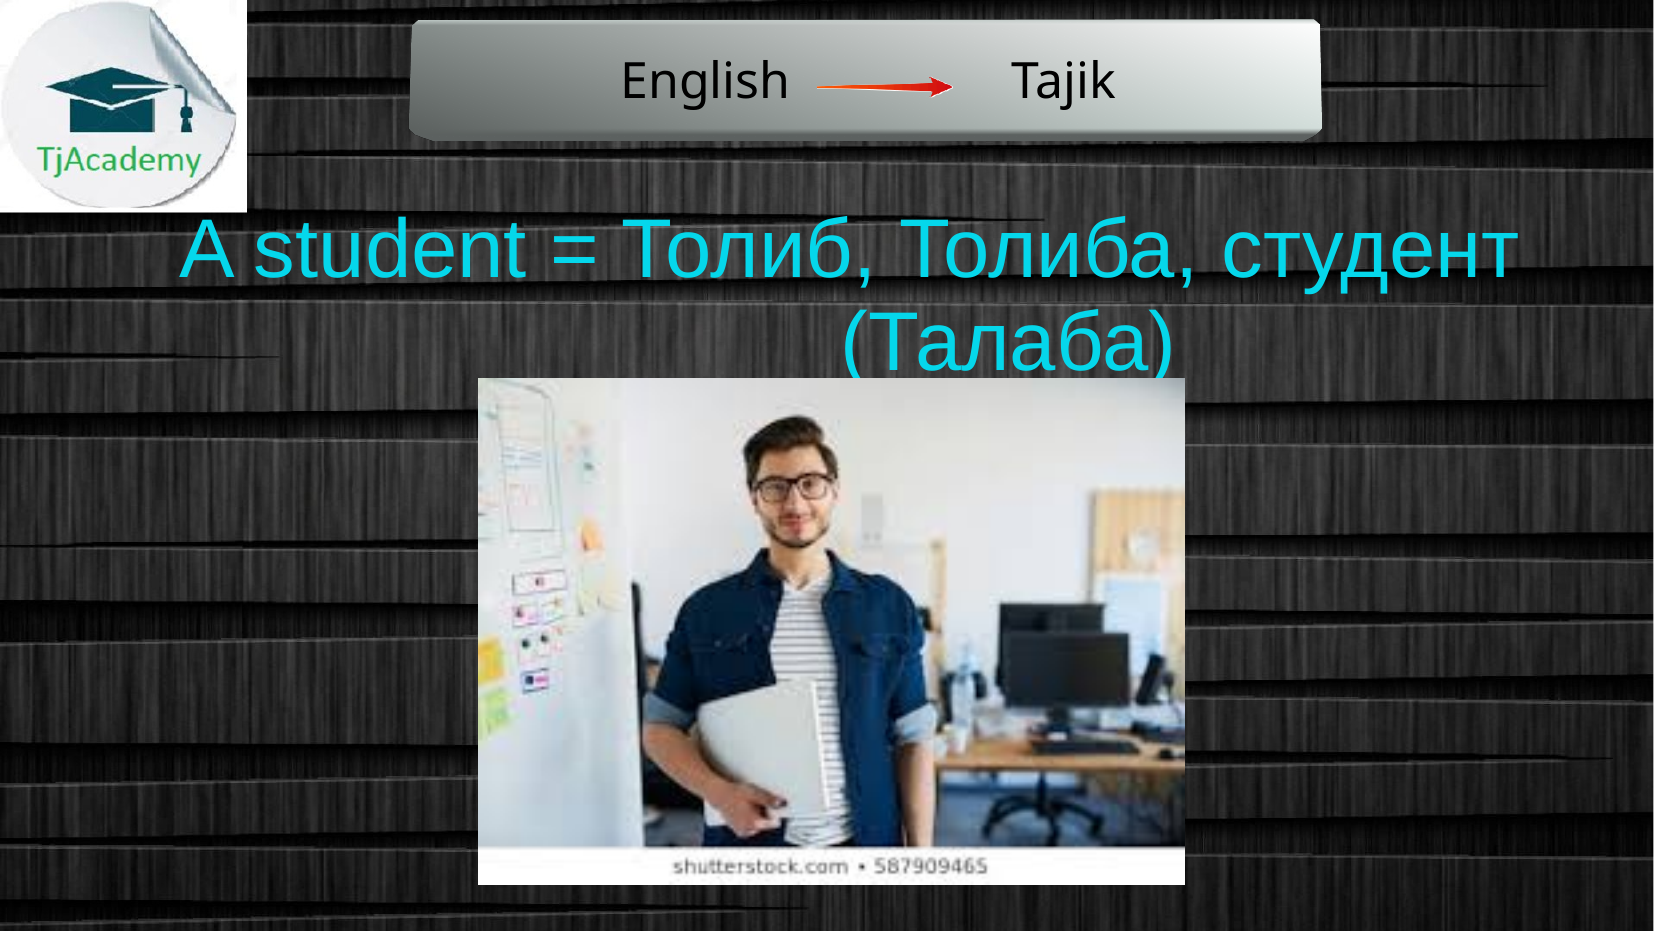

English Tajik
#
A student = Толиб, Толиба, студент
(Талаба)